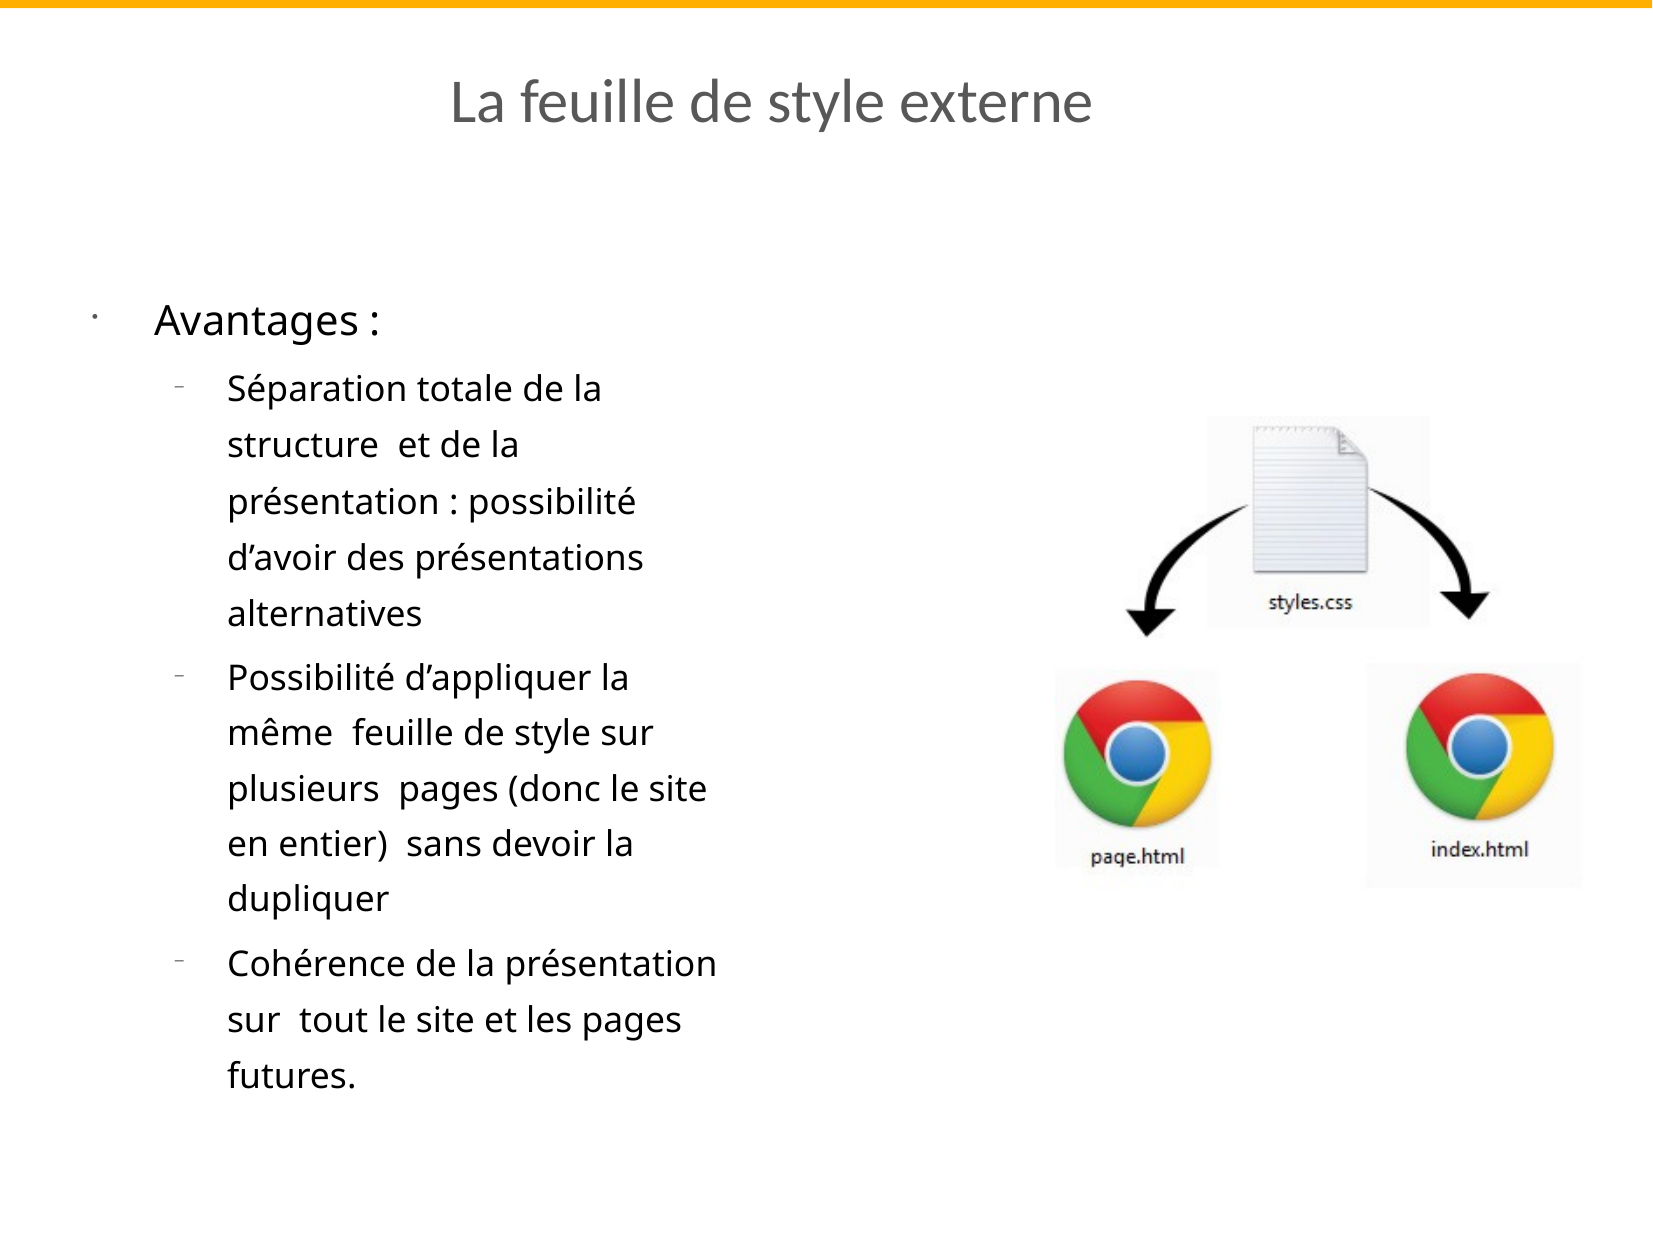

# La feuille de style externe
Avantages :
Séparation totale de la structure et de la présentation : possibilité d’avoir des présentations alternatives
Possibilité d’appliquer la même feuille de style sur plusieurs pages (donc le site en entier) sans devoir la dupliquer
Cohérence de la présentation sur tout le site et les pages futures.